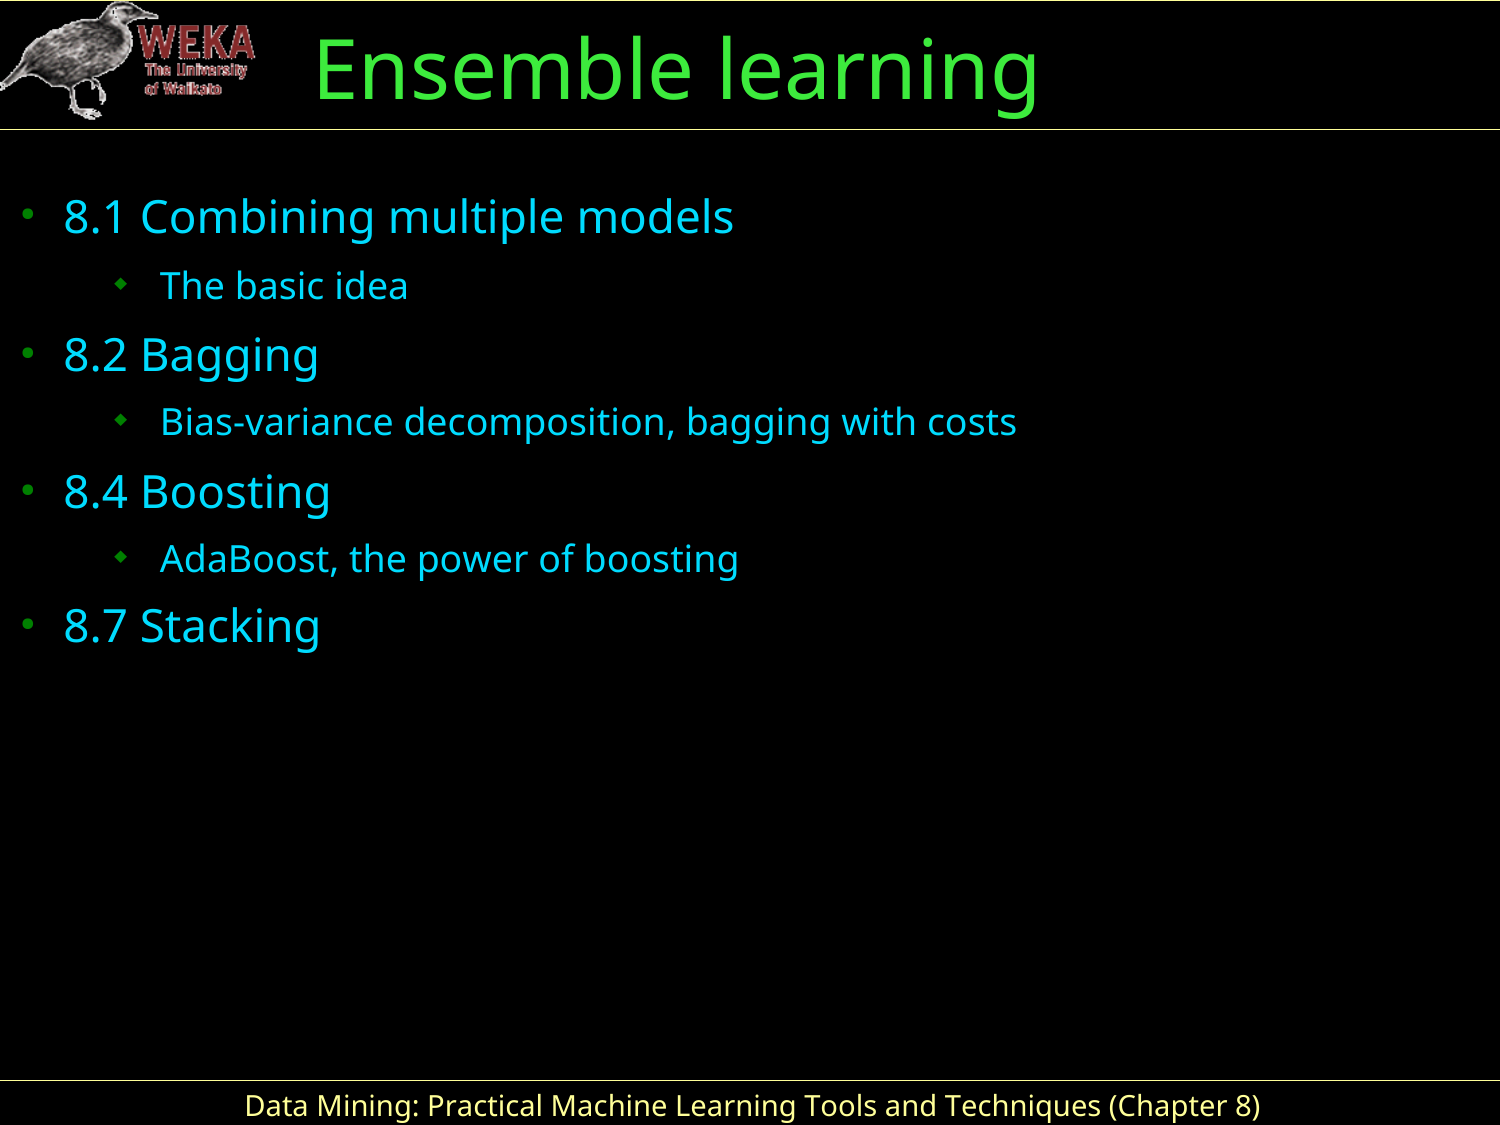

# Ensemble learning
8.1 Combining multiple models
The basic idea
8.2 Bagging
Bias-variance decomposition, bagging with costs
8.4 Boosting
AdaBoost, the power of boosting
8.7 Stacking
Data Mining: Practical Machine Learning Tools and Techniques (Chapter 8)